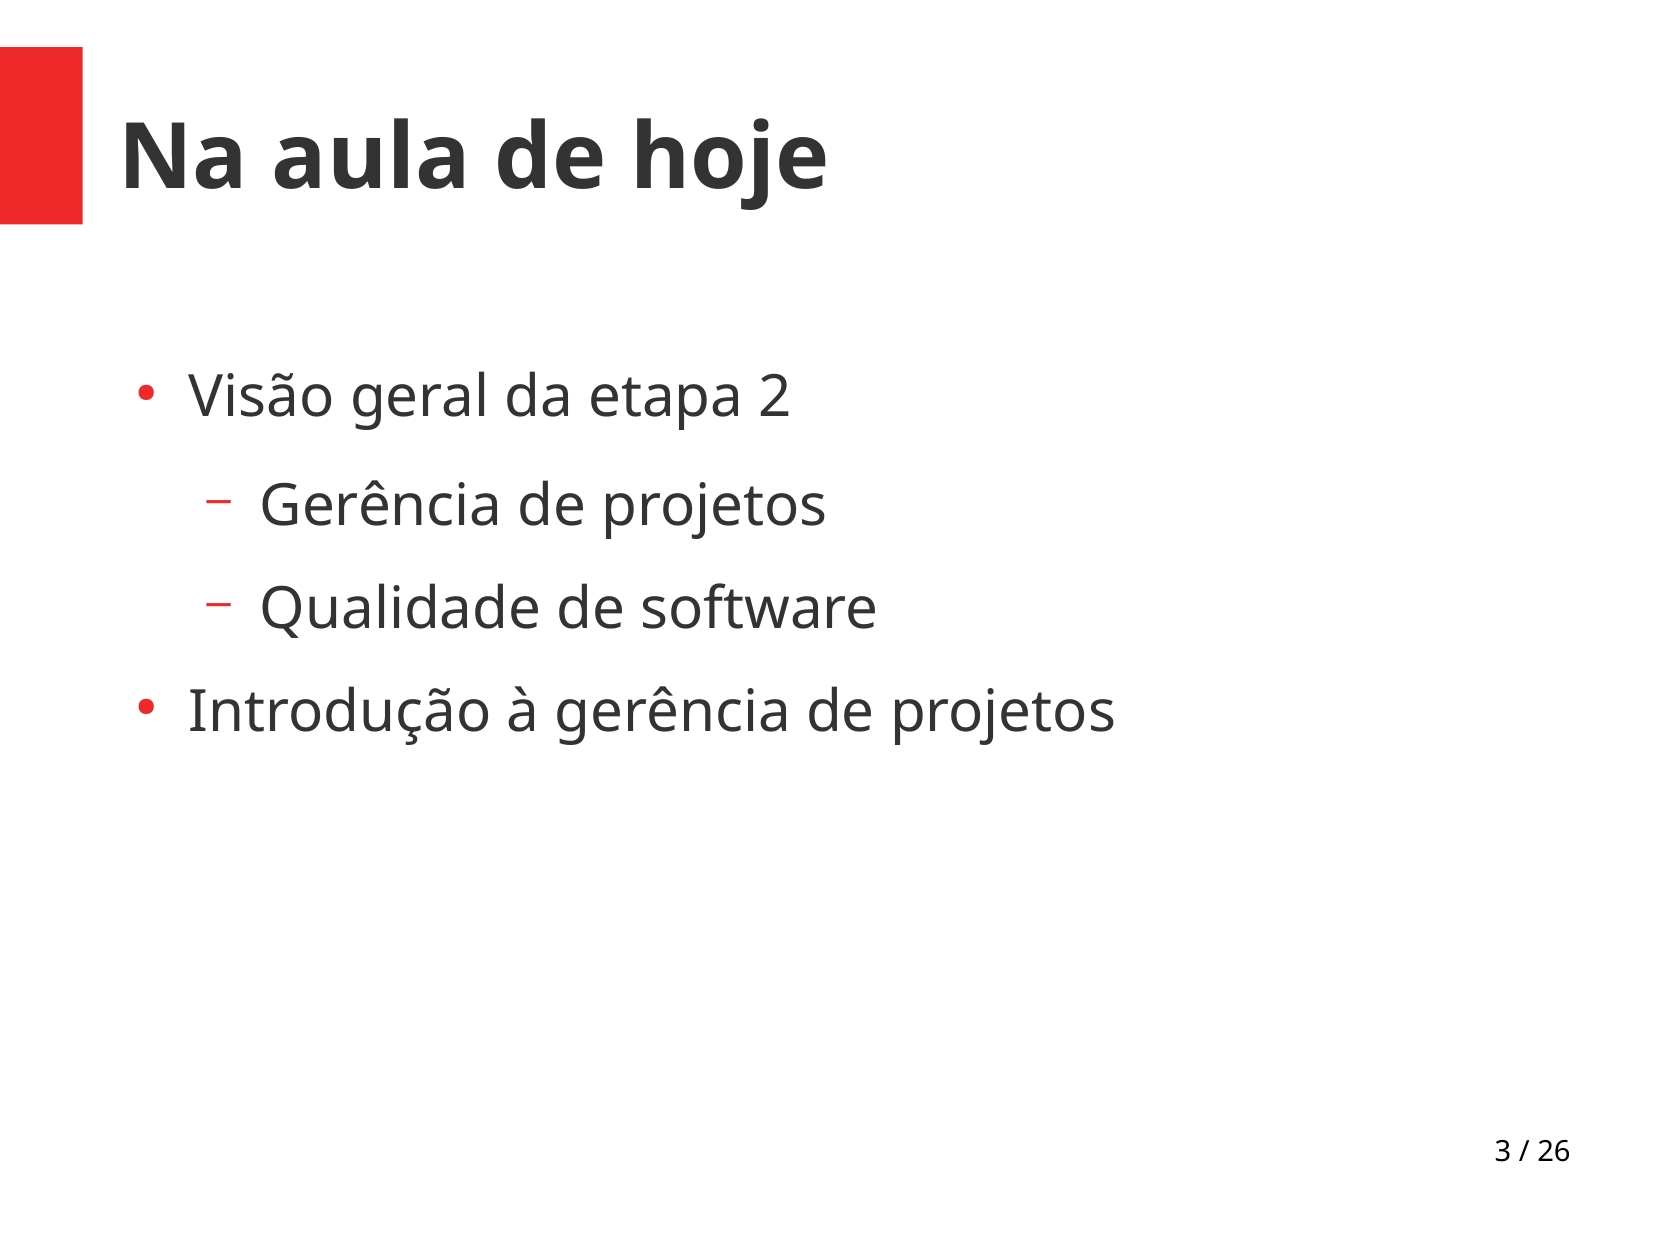

# Na aula de hoje
Visão geral da etapa 2
Gerência de projetos
Qualidade de software
Introdução à gerência de projetos
3